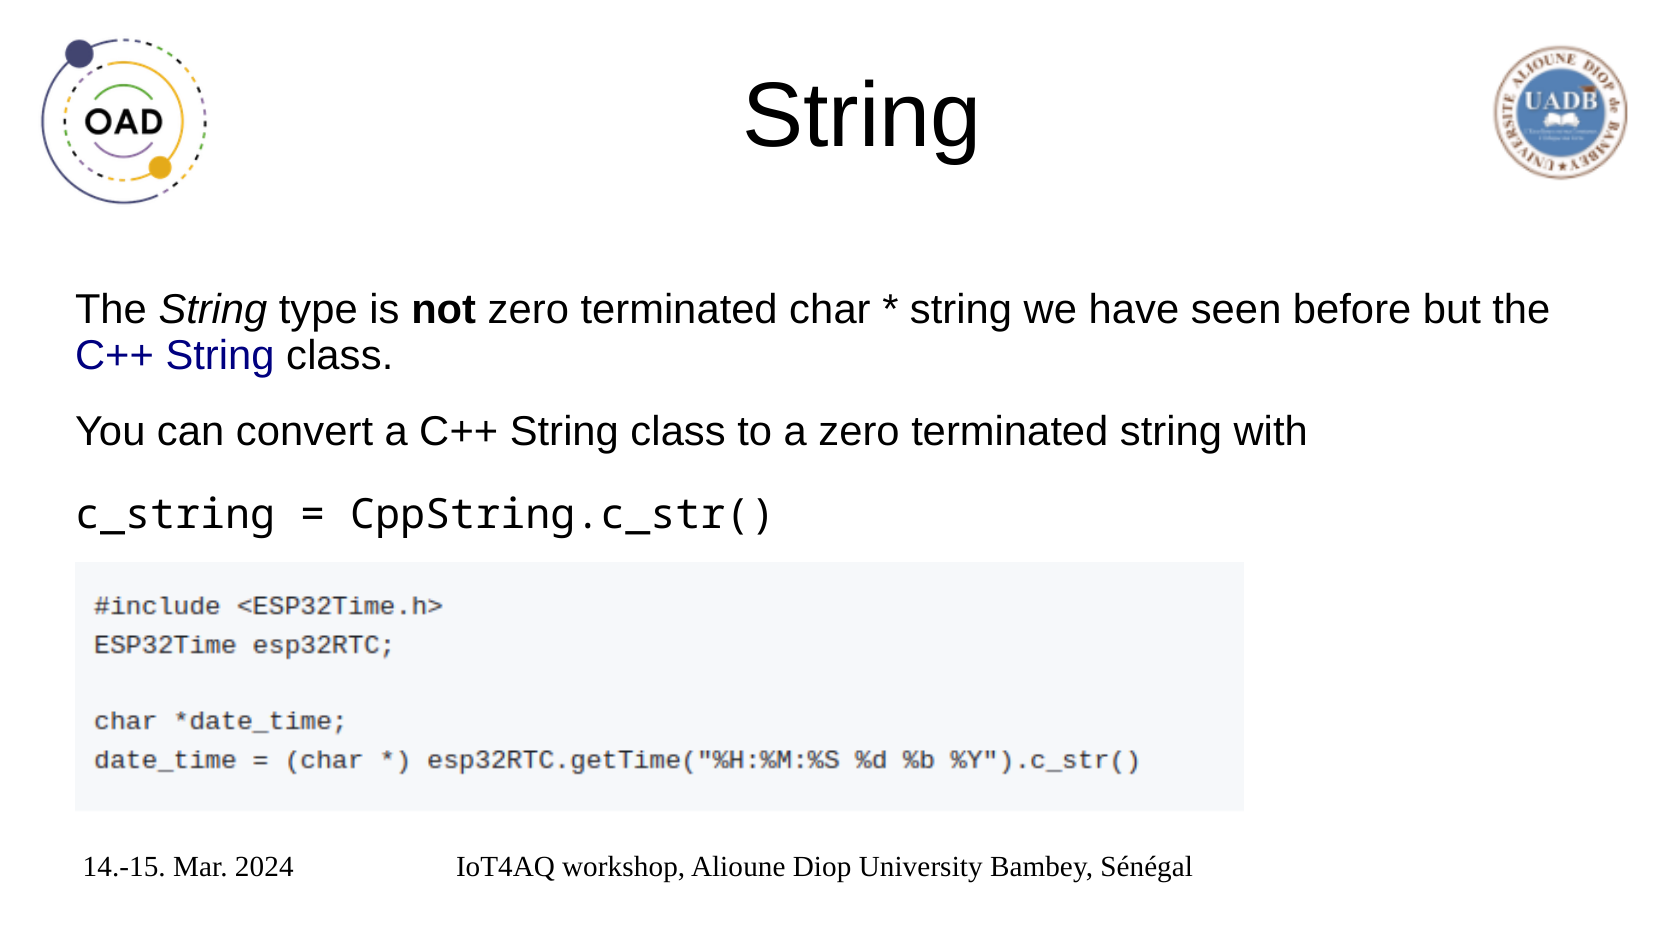

# String
The String type is not zero terminated char * string we have seen before but the C++ String class.
You can convert a C++ String class to a zero terminated string with
c_string = CppString.c_str()
14.-15. Mar. 2024
IoT4AQ workshop, Alioune Diop University Bambey, Sénégal